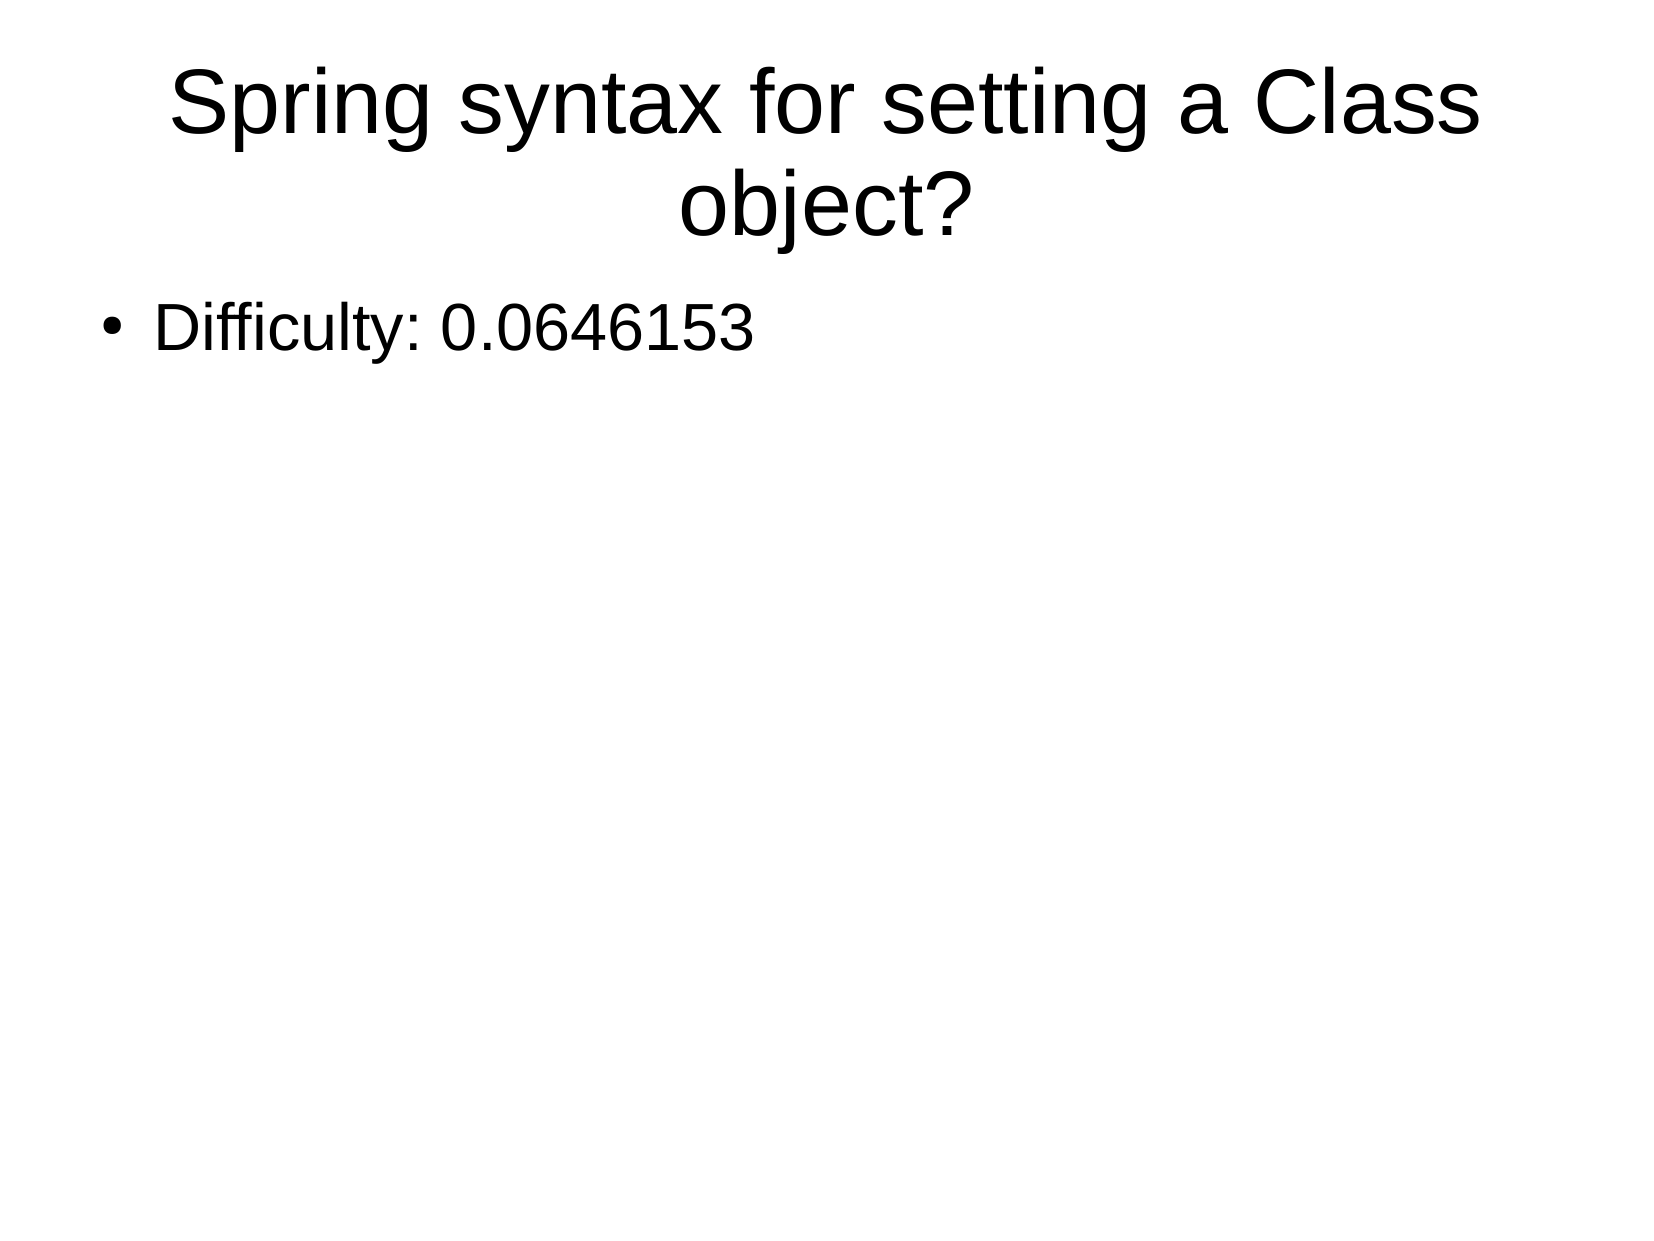

# Spring syntax for setting a Class object?
Difficulty: 0.0646153